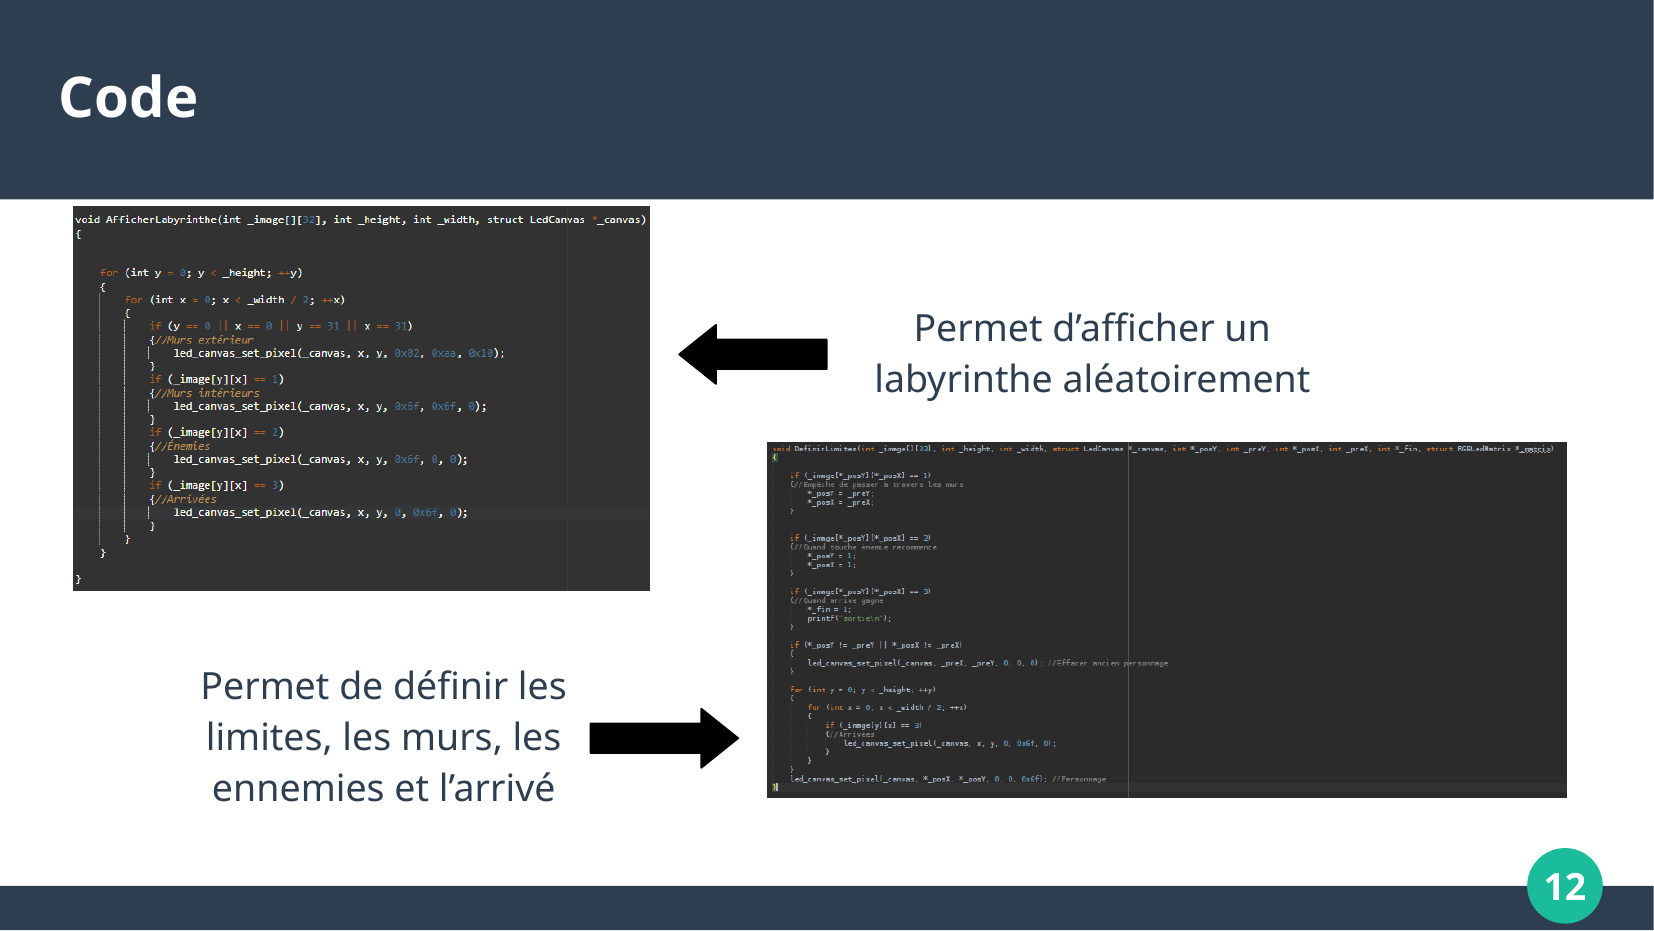

# Code
Permet d’afficher un labyrinthe aléatoirement
Permet de définir les limites, les murs, les ennemies et l’arrivé